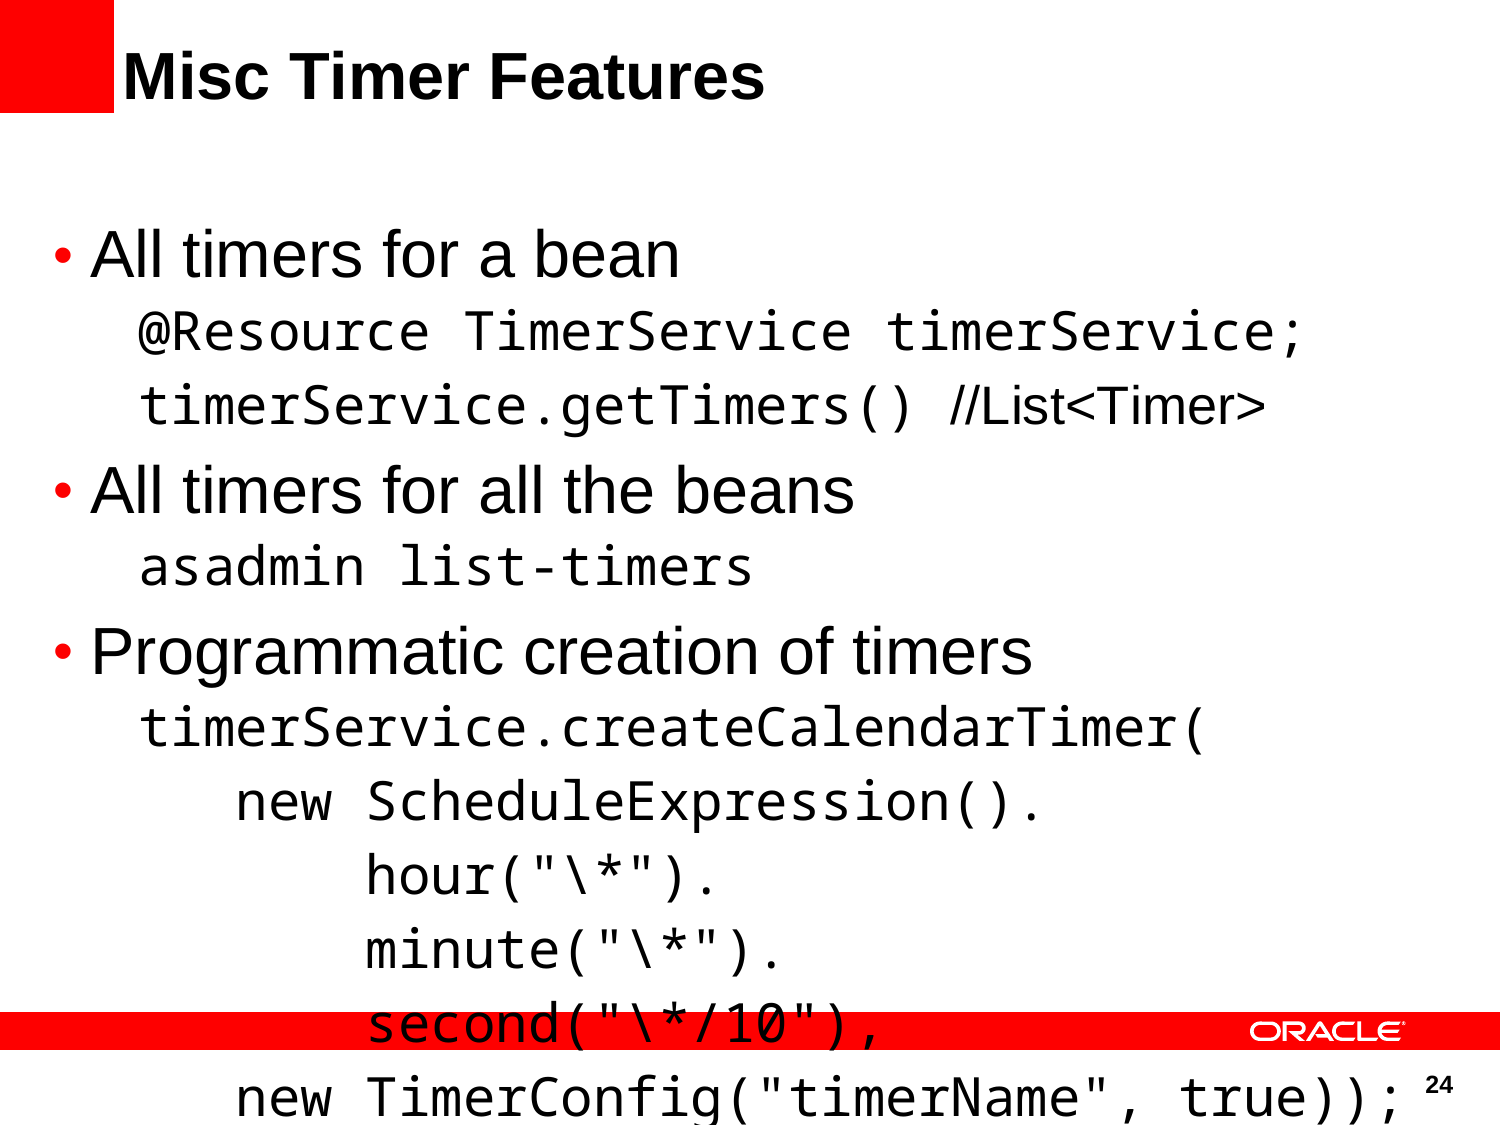

# Misc Timer Features
All timers for a bean
@Resource TimerService timerService;
timerService.getTimers() //List<Timer>
All timers for all the beans
asadmin list-timers
Programmatic creation of timers
timerService.createCalendarTimer(
 new ScheduleExpression().
 hour("\*").
 minute("\*").
 second("\*/10"),
 new TimerConfig("timerName", true));